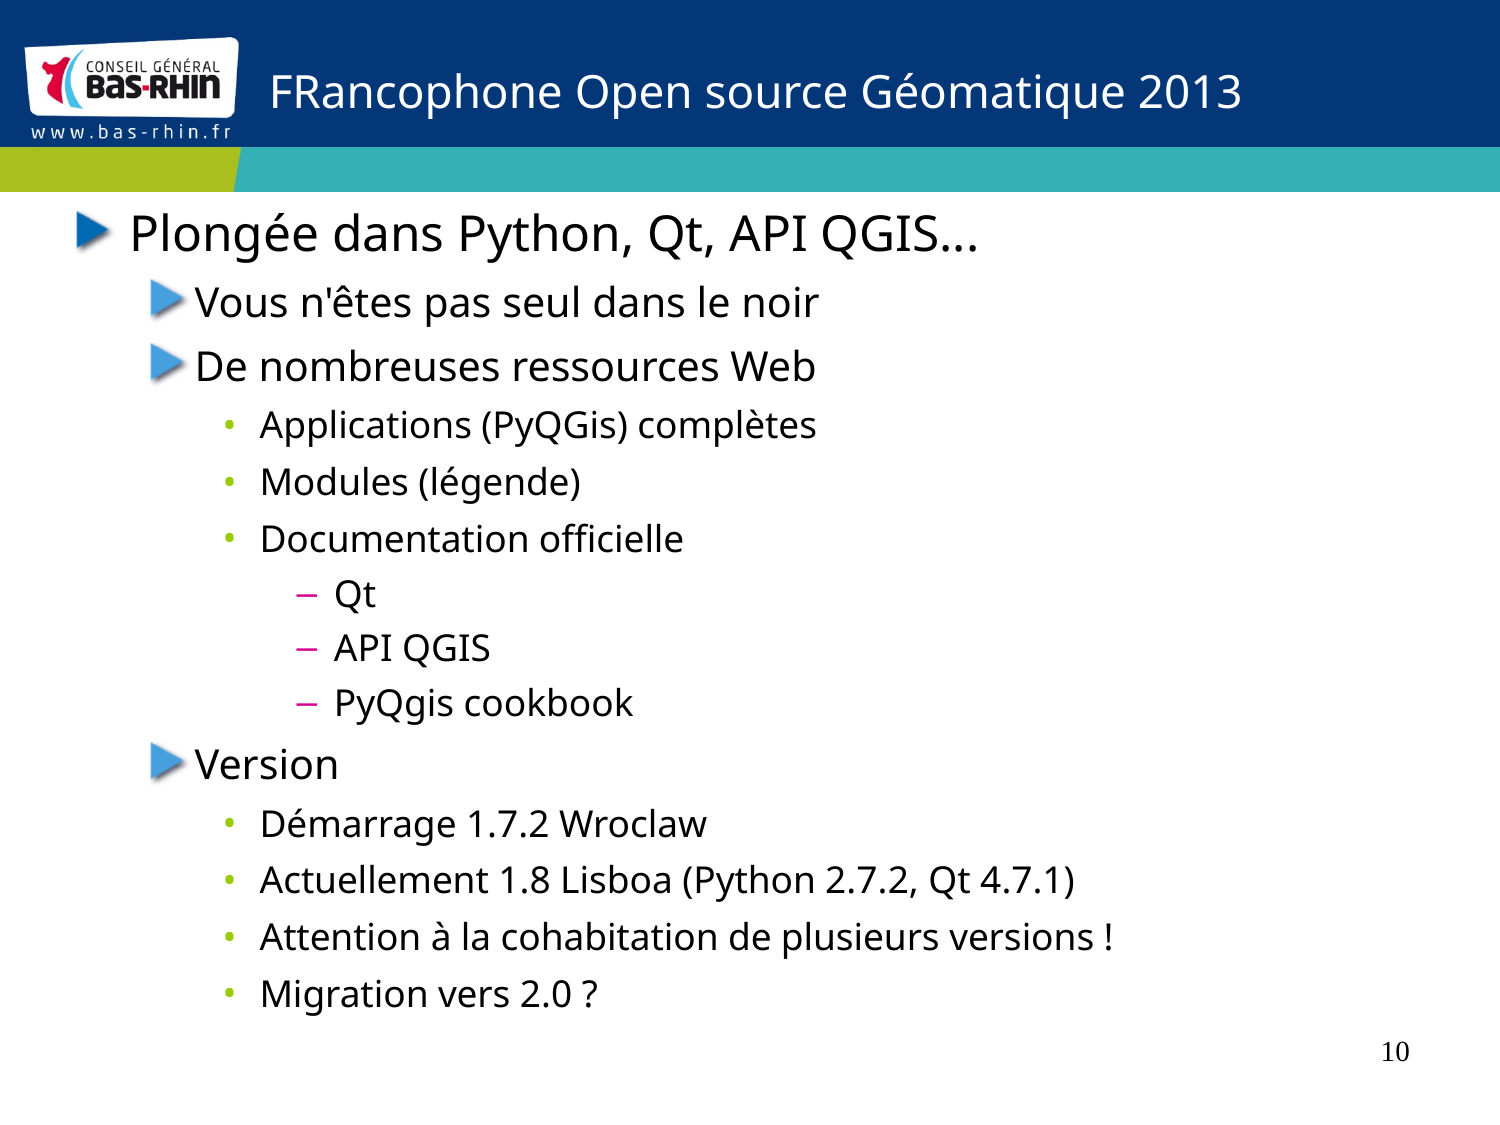

# FRancophone Open source Géomatique 2013
Plongée dans Python, Qt, API QGIS...
Vous n'êtes pas seul dans le noir
De nombreuses ressources Web
Applications (PyQGis) complètes
Modules (légende)
Documentation officielle
Qt
API QGIS
PyQgis cookbook
Version
Démarrage 1.7.2 Wroclaw
Actuellement 1.8 Lisboa (Python 2.7.2, Qt 4.7.1)
Attention à la cohabitation de plusieurs versions !
Migration vers 2.0 ?
10